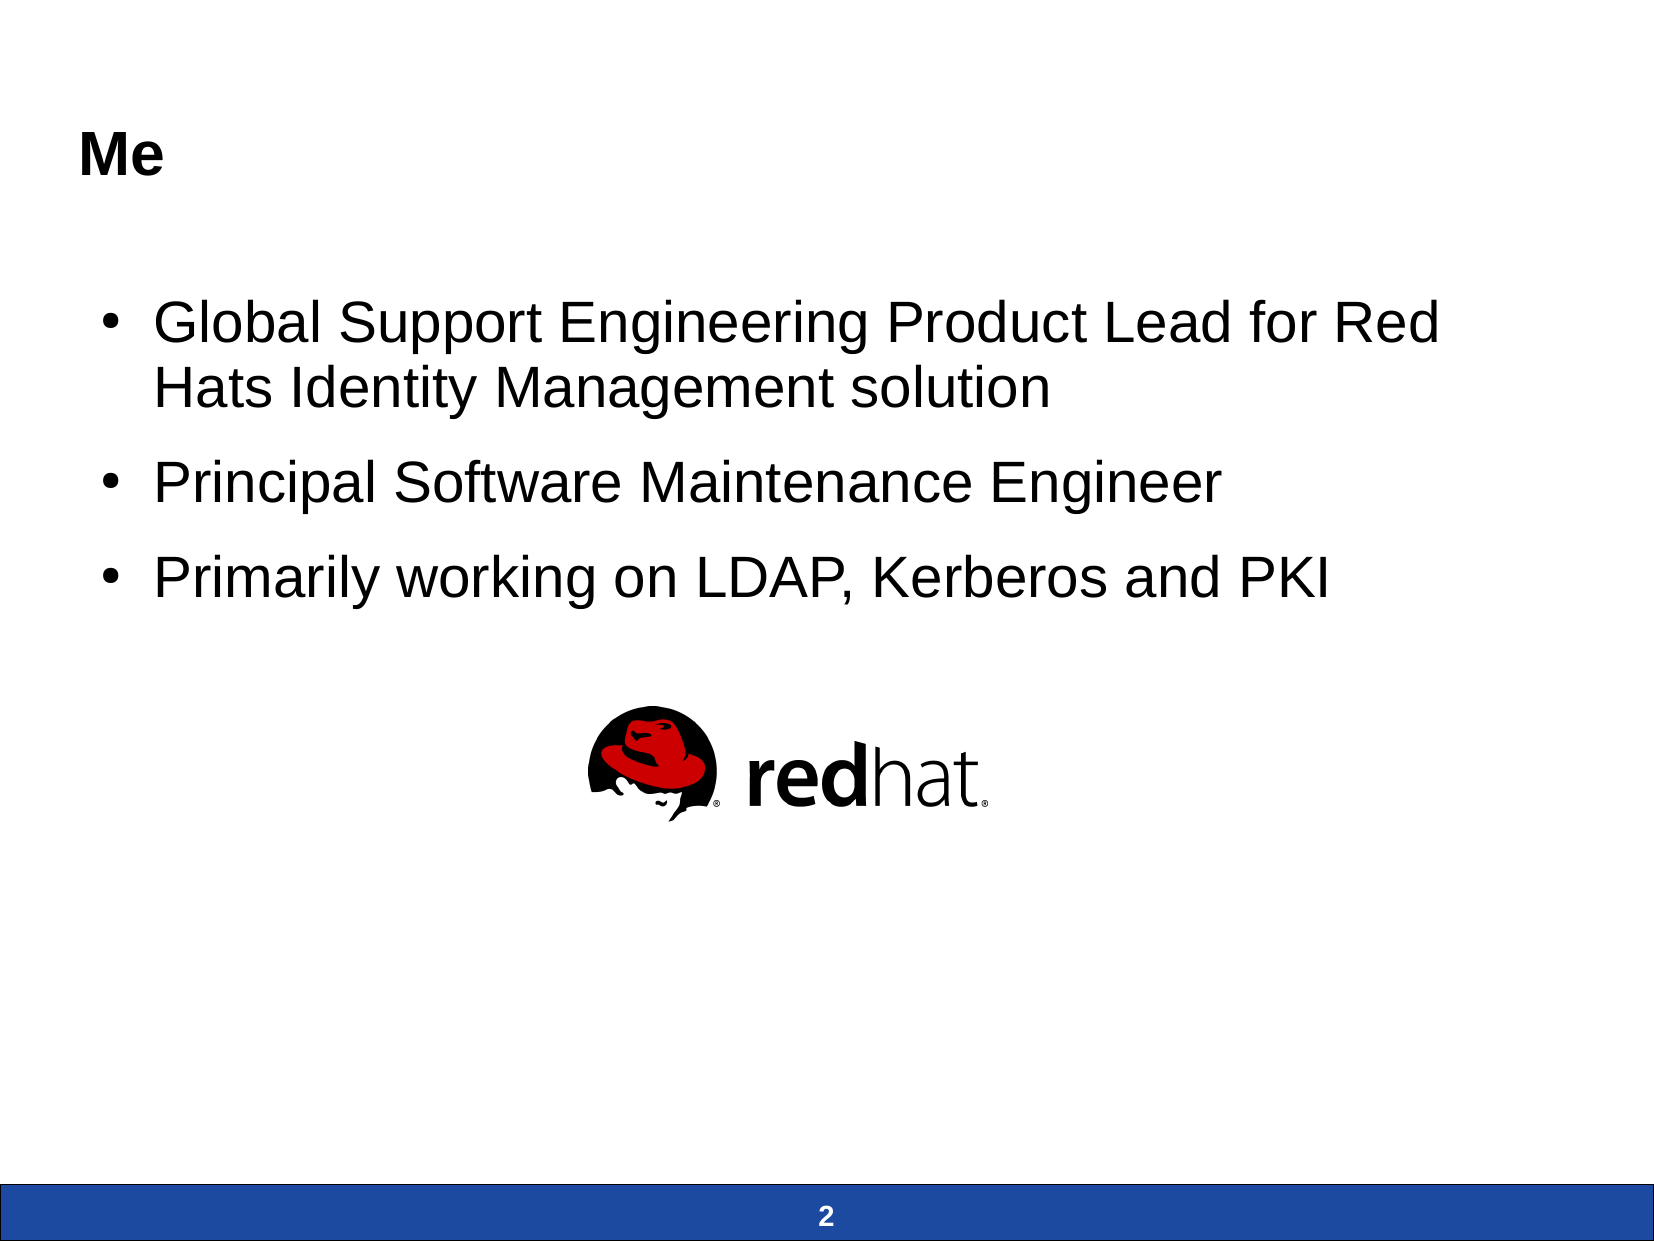

# Me
Global Support Engineering Product Lead for Red Hats Identity Management solution
Principal Software Maintenance Engineer
Primarily working on LDAP, Kerberos and PKI
2